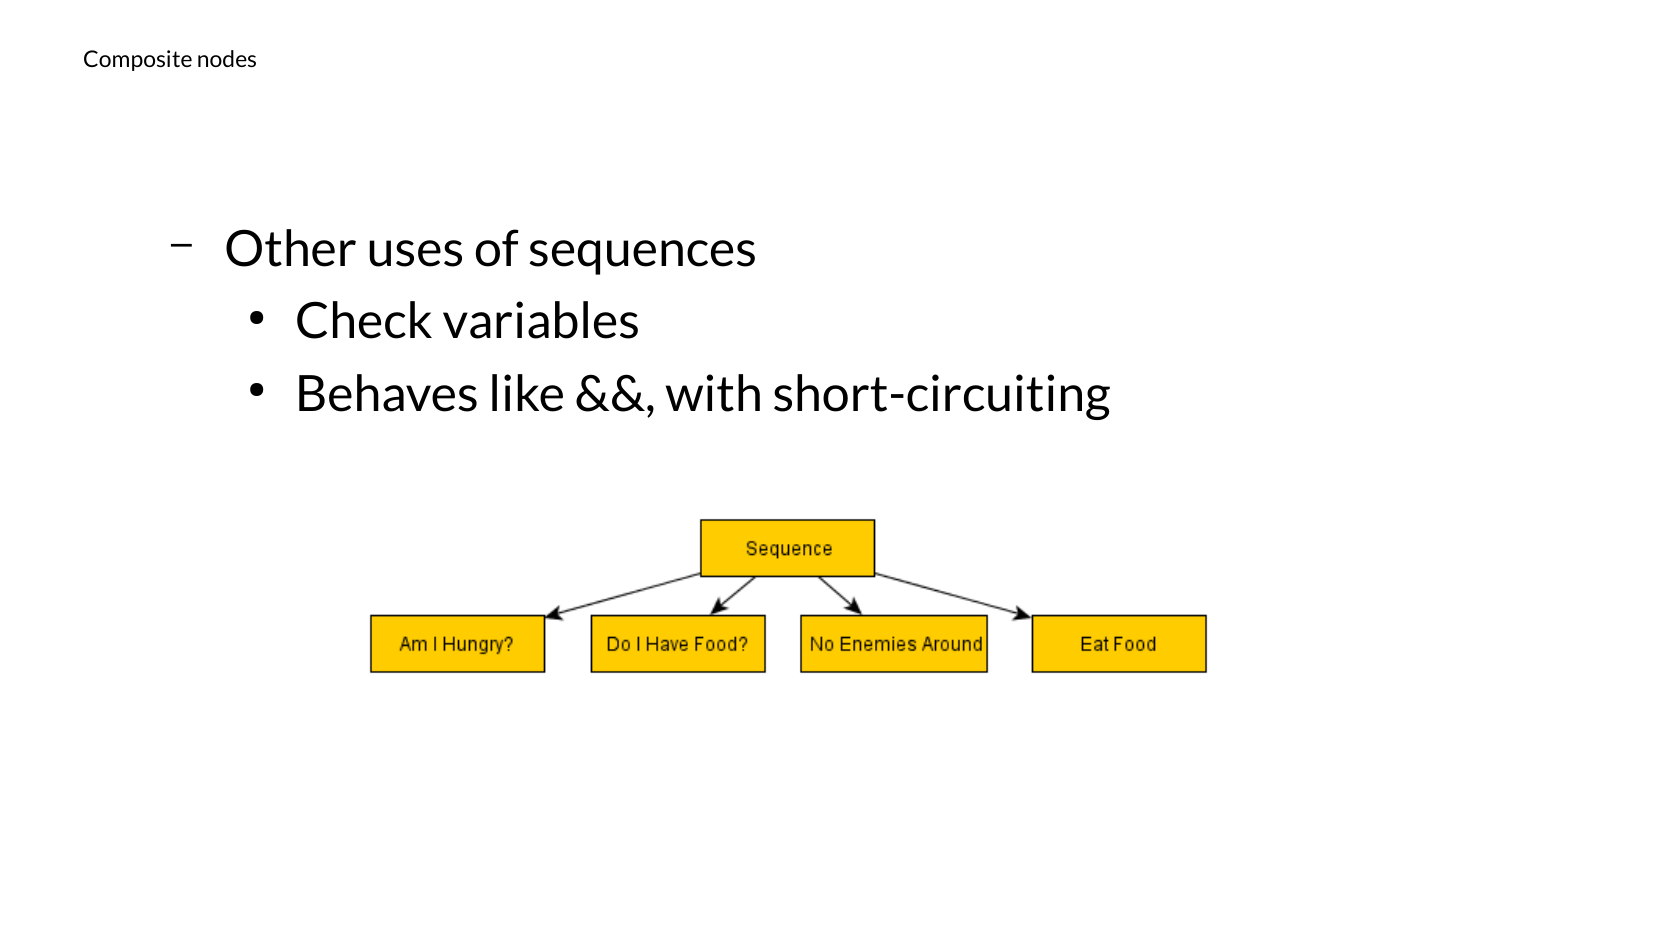

# Composite nodes
Other uses of sequences
Check variables
Behaves like &&, with short-circuiting